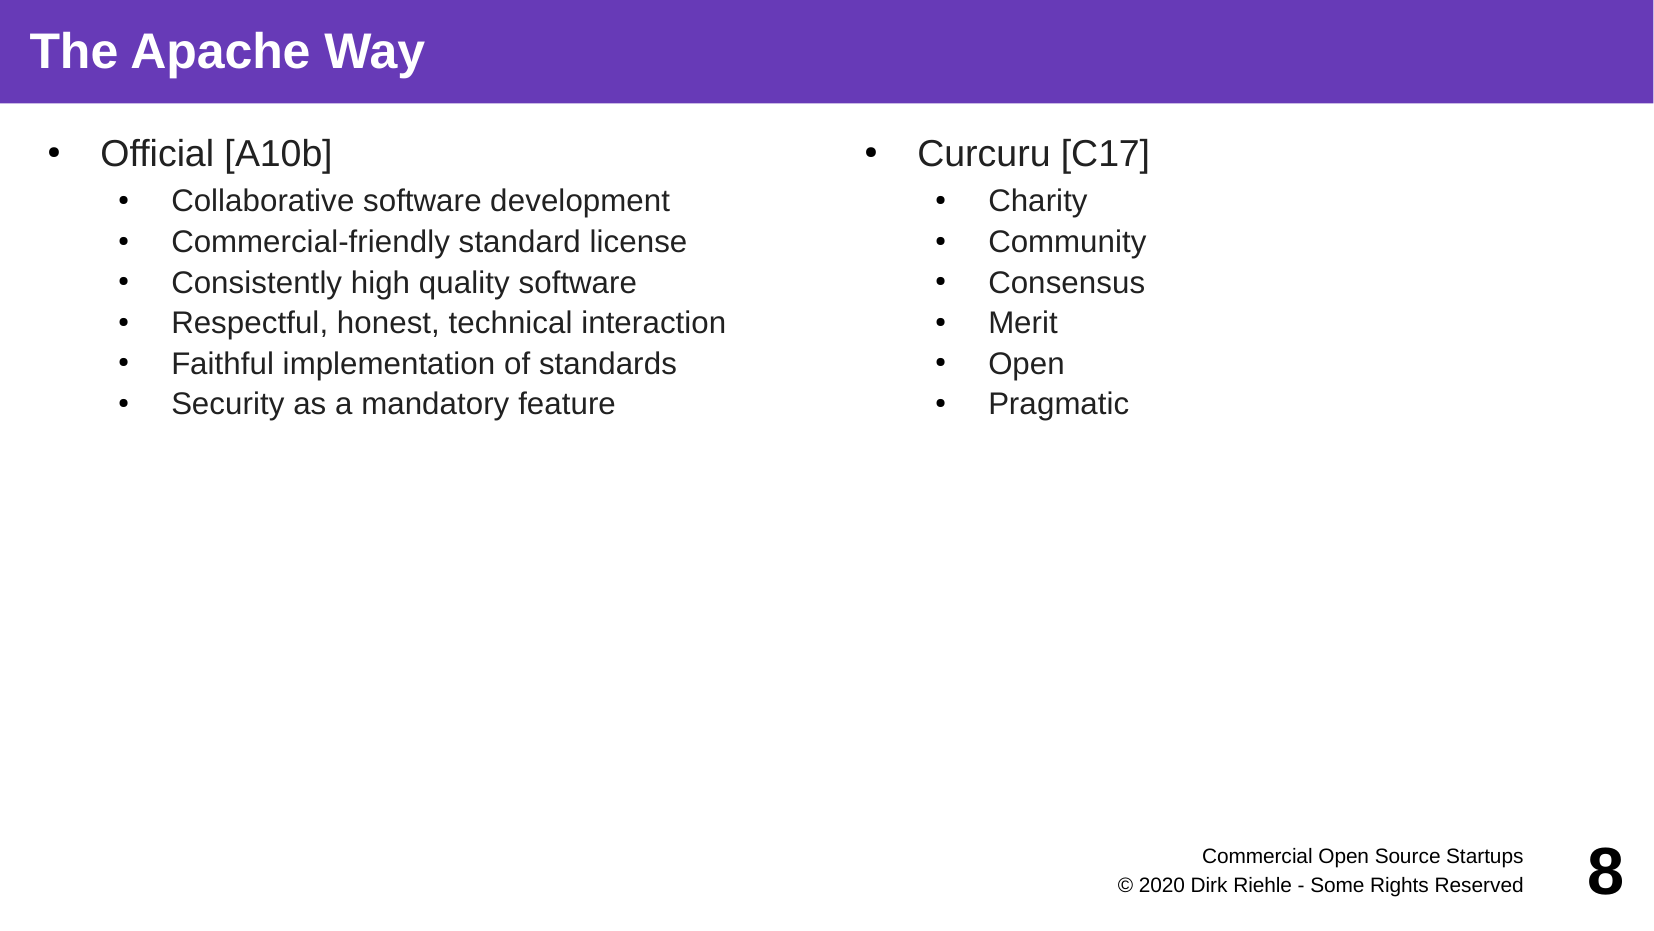

# The Apache Way
Official [A10b]
Collaborative software development
Commercial-friendly standard license
Consistently high quality software
Respectful, honest, technical interaction
Faithful implementation of standards
Security as a mandatory feature
Curcuru [C17]
Charity
Community
Consensus
Merit
Open
Pragmatic
Commercial Open Source Startups
8
© 2020 Dirk Riehle - Some Rights Reserved